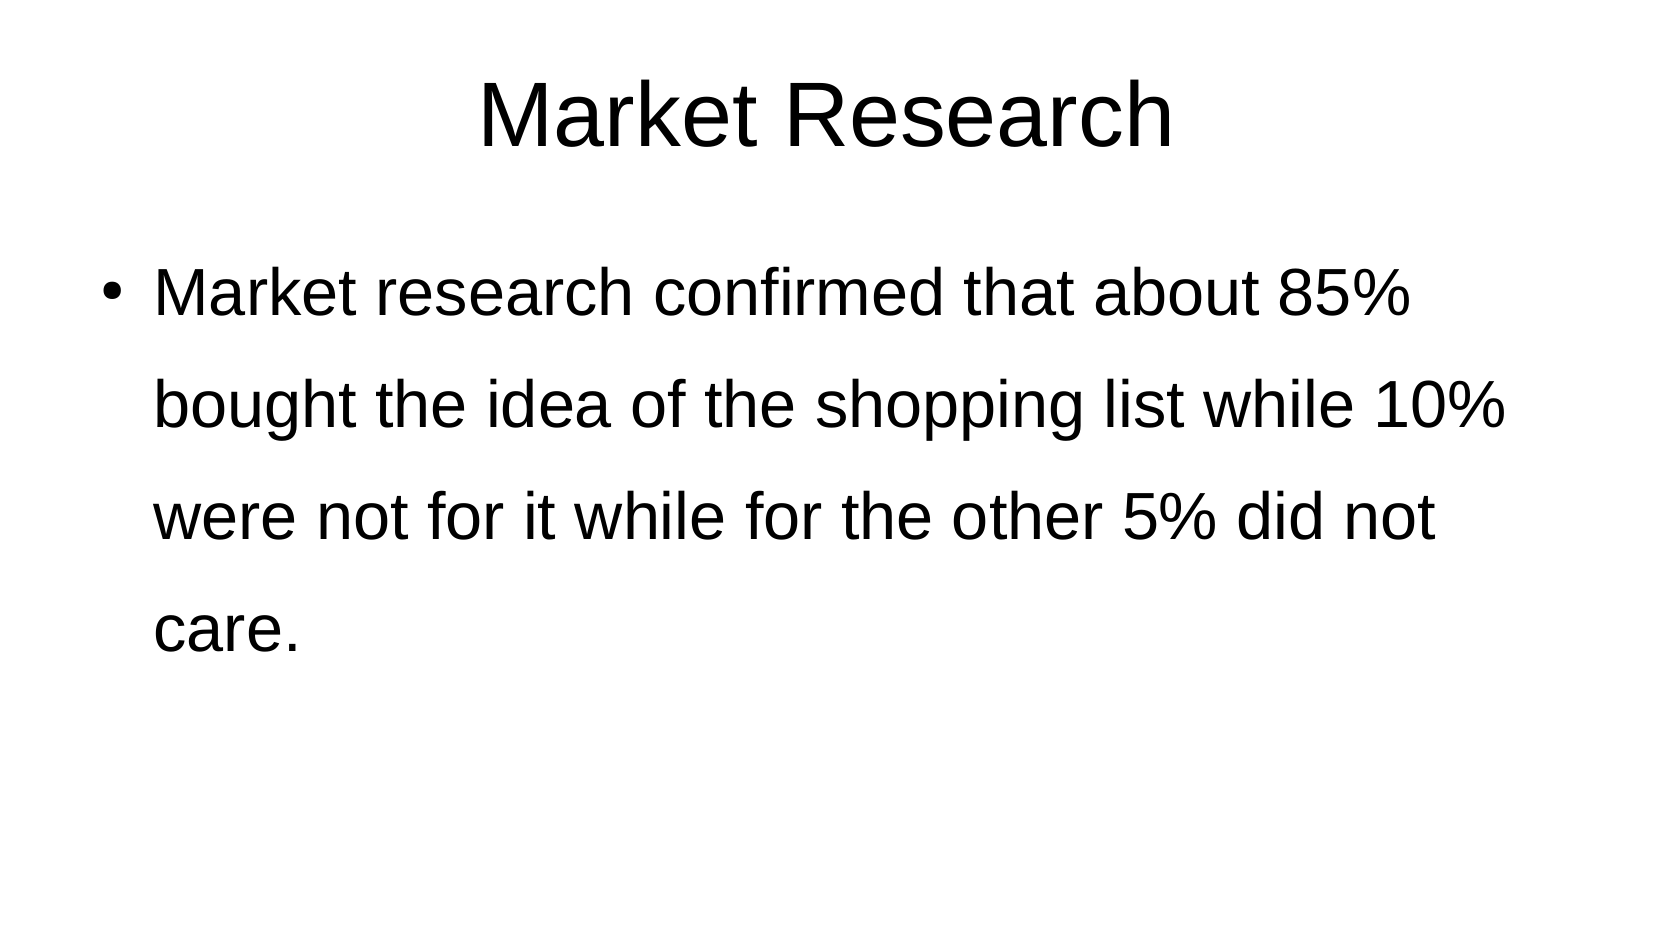

# Market Research
Market research confirmed that about 85% bought the idea of the shopping list while 10% were not for it while for the other 5% did not care.